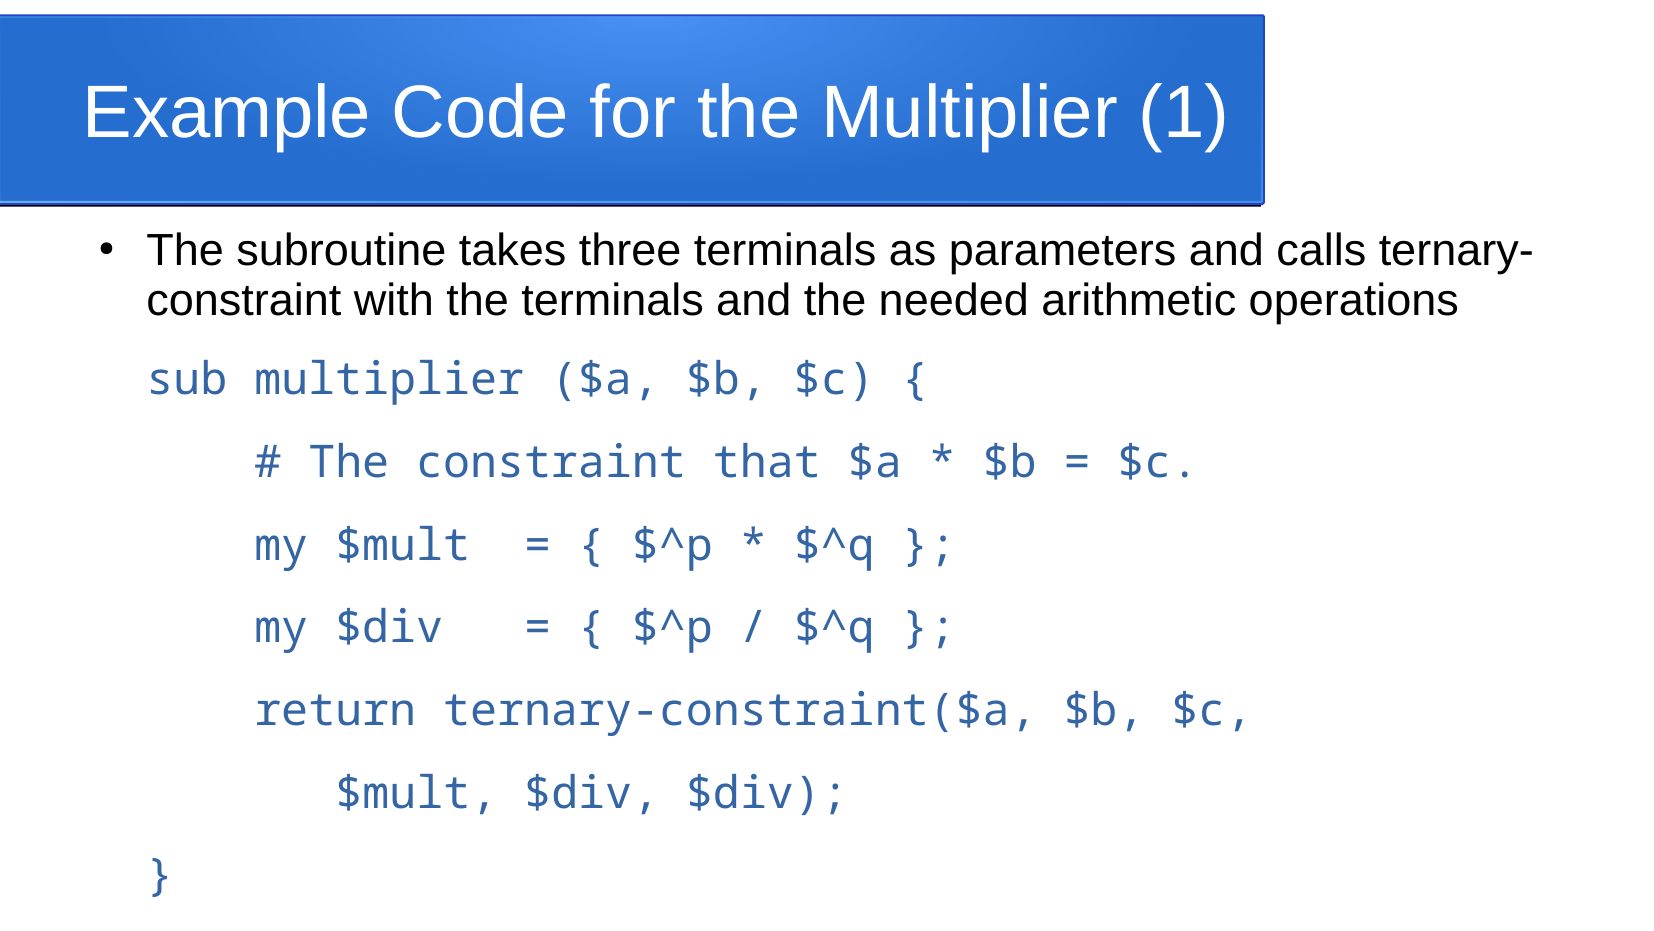

# Example Code for the Multiplier (1)
The subroutine takes three terminals as parameters and calls ternary-constraint with the terminals and the needed arithmetic operations
sub multiplier ($a, $b, $c) {
 # The constraint that $a * $b = $c.
 my $mult = { $^p * $^q };
 my $div = { $^p / $^q };
 return ternary-constraint($a, $b, $c,
 $mult, $div, $div);
}